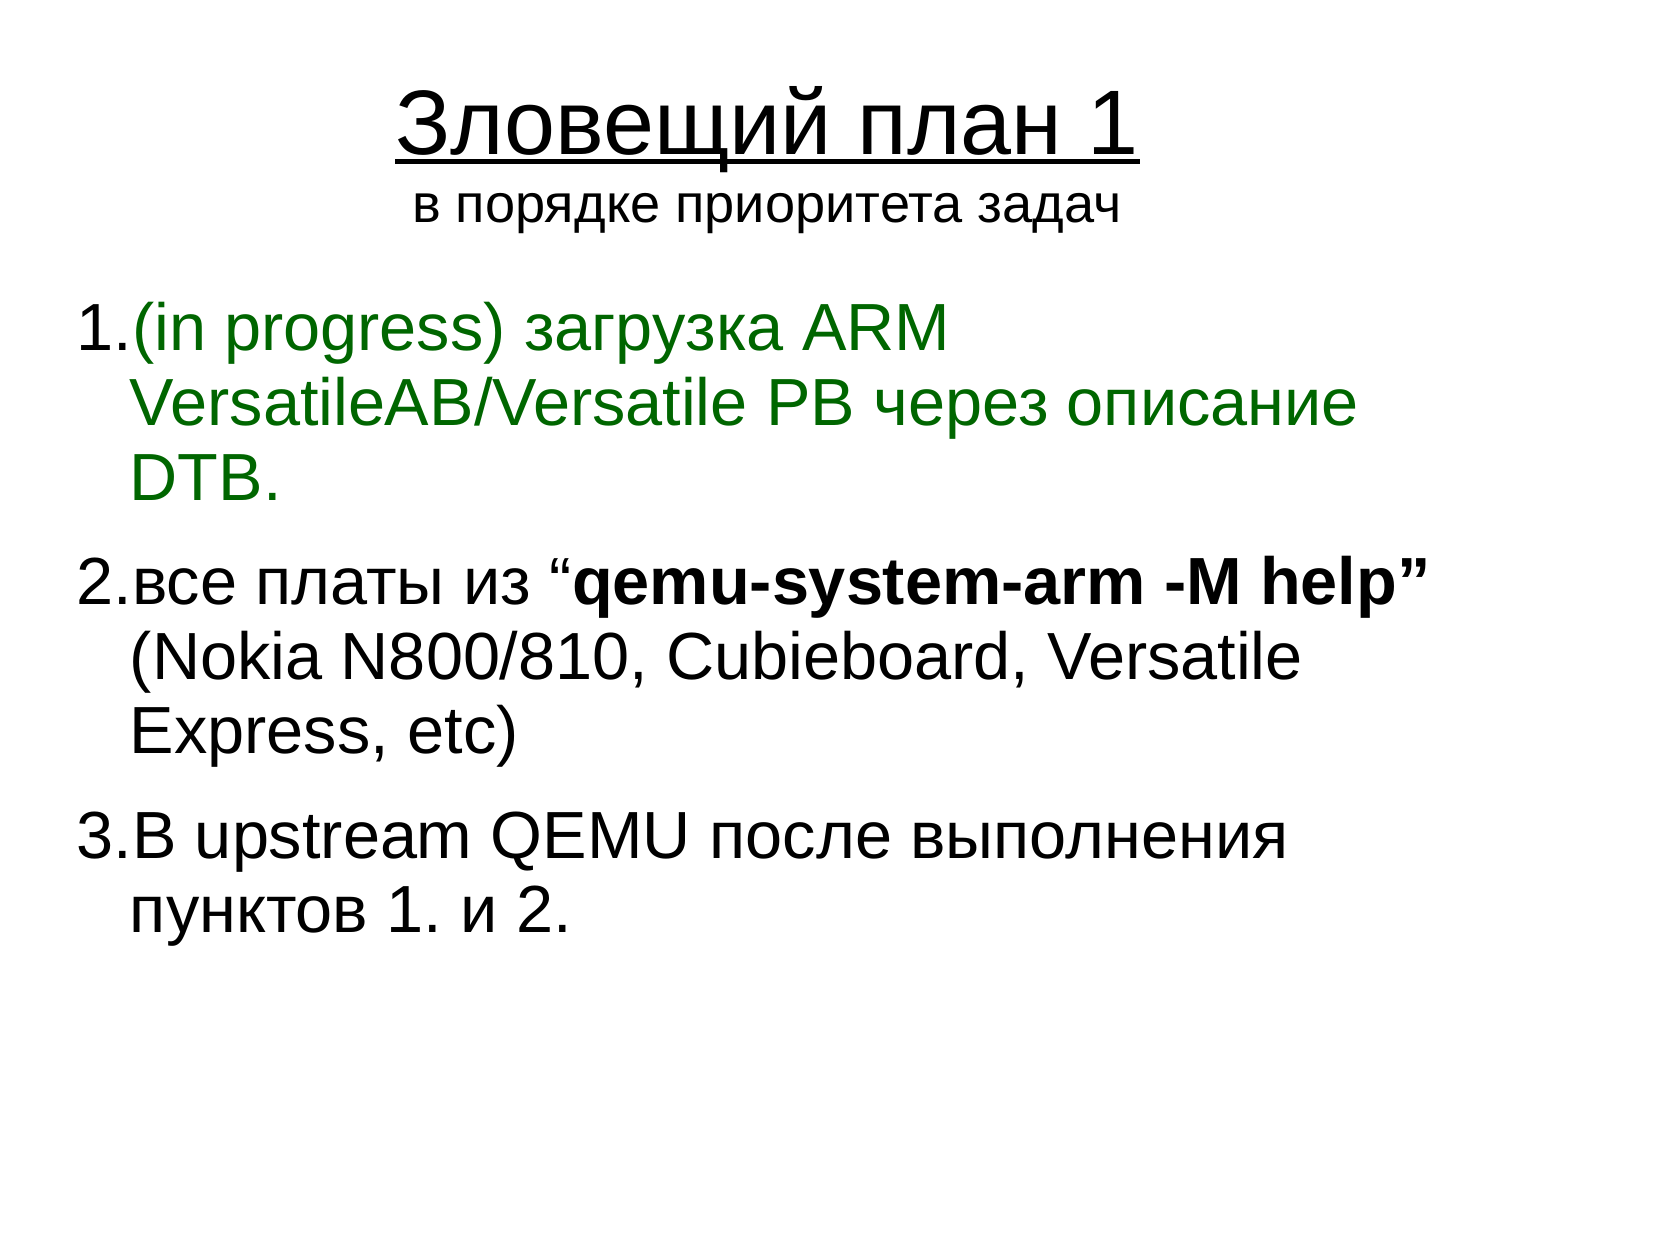

# Зловещий план 1 в порядке приоритета задач
(in progress) загрузка ARM VersatileAB/Versatile PB через описание DTB.
все платы из “qemu-system-arm -M help” (Nokia N800/810, Cubieboard, Versatile Express, etc)
В upstream QEMU после выполнения пунктов 1. и 2.